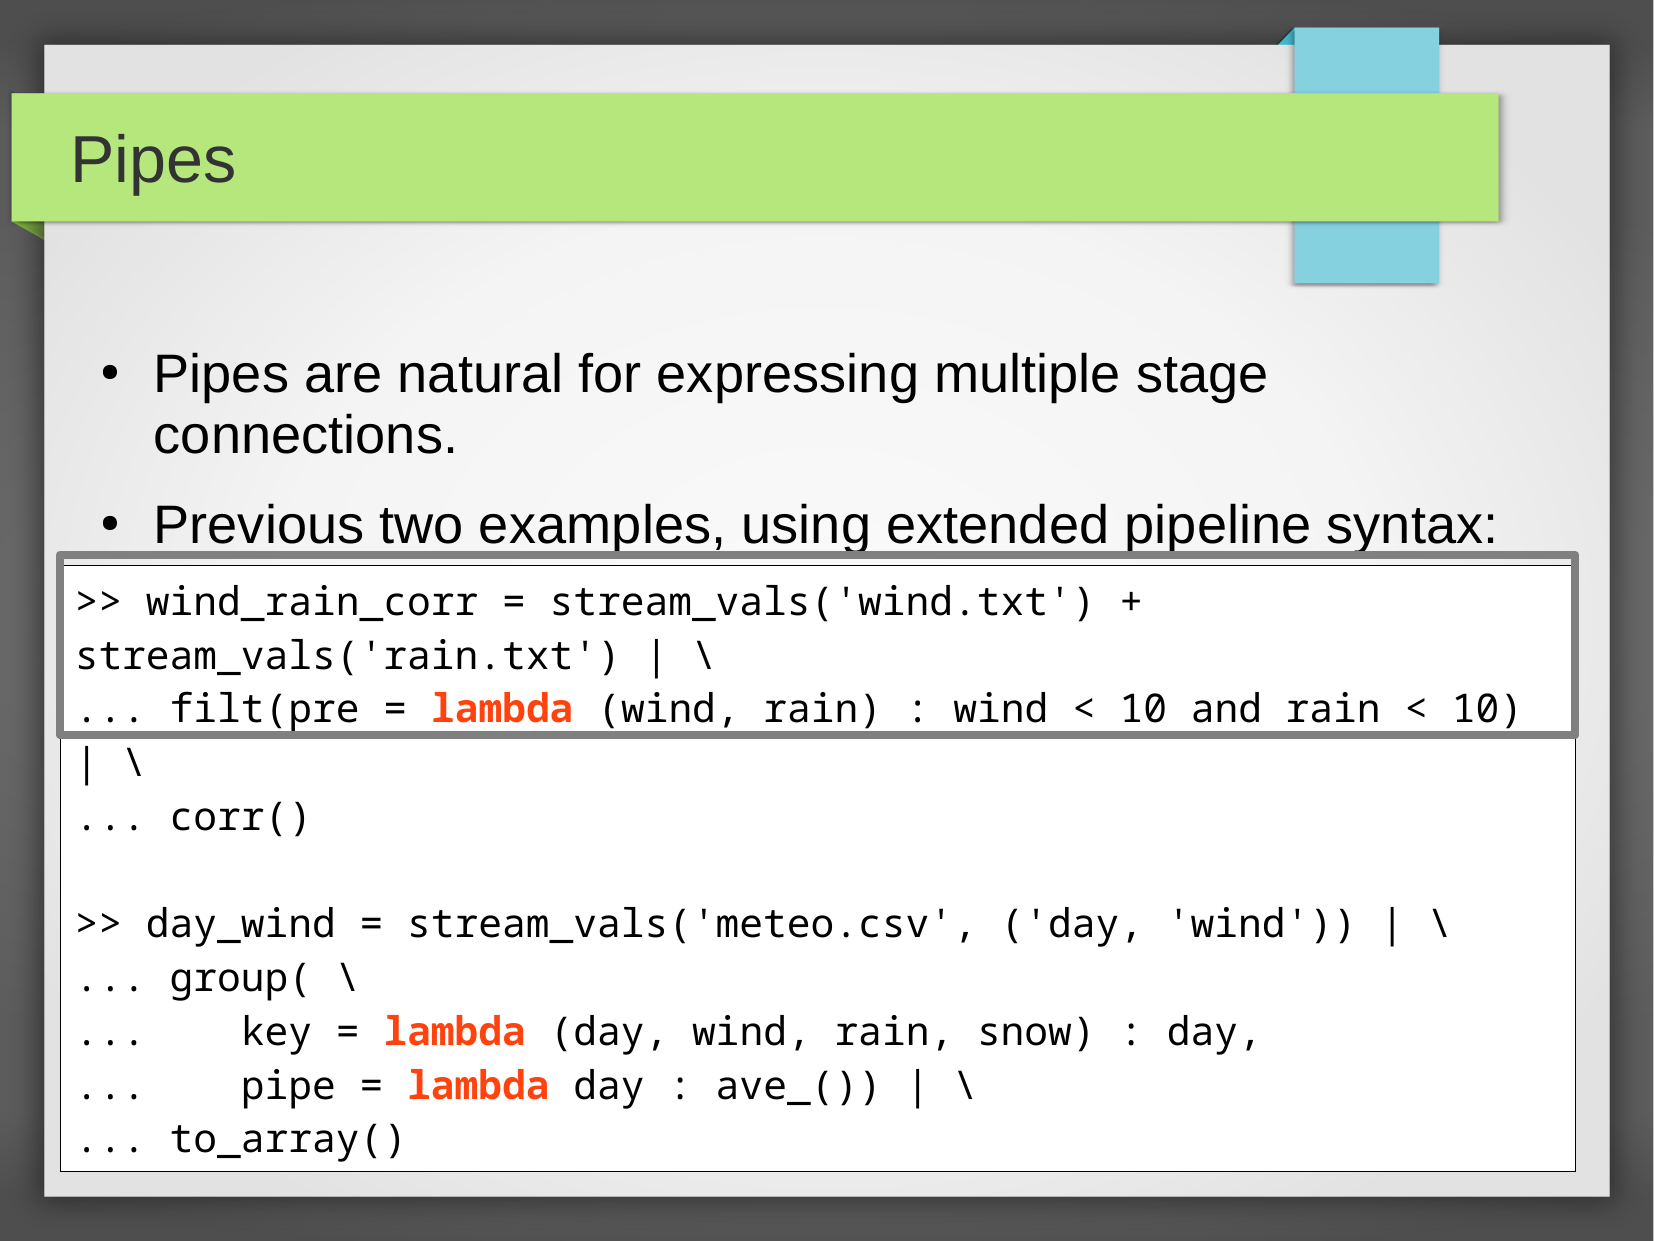

# Pipes
Pipes are natural for expressing multiple stage connections.
Previous two examples, using extended pipeline syntax:
Valid Python expressions – can be used in scripts or even a(n IronPython) prompt.
>> wind_rain_corr = stream_vals('wind.txt') + stream_vals('rain.txt') | \
... filt(pre = lambda (wind, rain) : wind < 10 and rain < 10) | \
... corr()
>> day_wind = stream_vals('meteo.csv', ('day, 'wind')) | \
... group( \
... key = lambda (day, wind, rain, snow) : day,
... pipe = lambda day : ave_()) | \
... to_array()